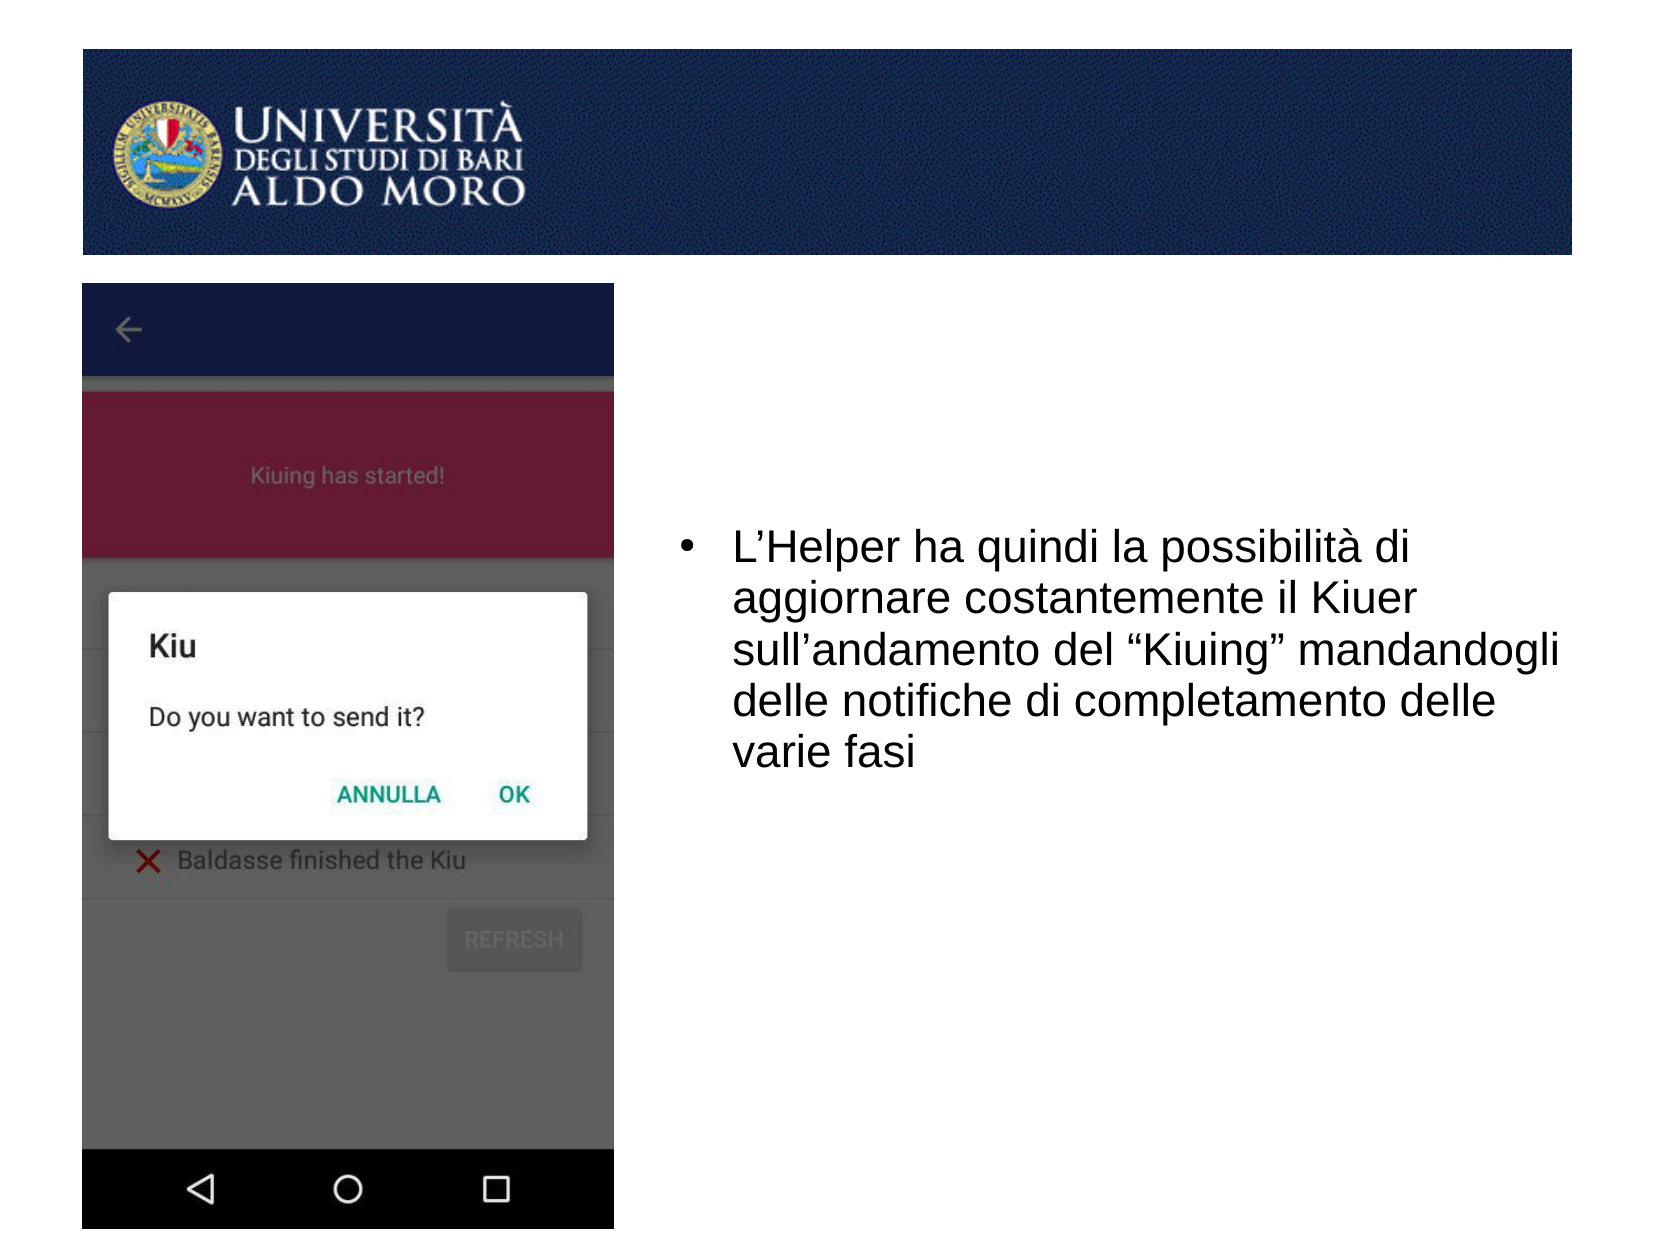

#
L’Helper ha quindi la possibilità di aggiornare costantemente il Kiuer sull’andamento del “Kiuing” mandandogli delle notifiche di completamento delle varie fasi